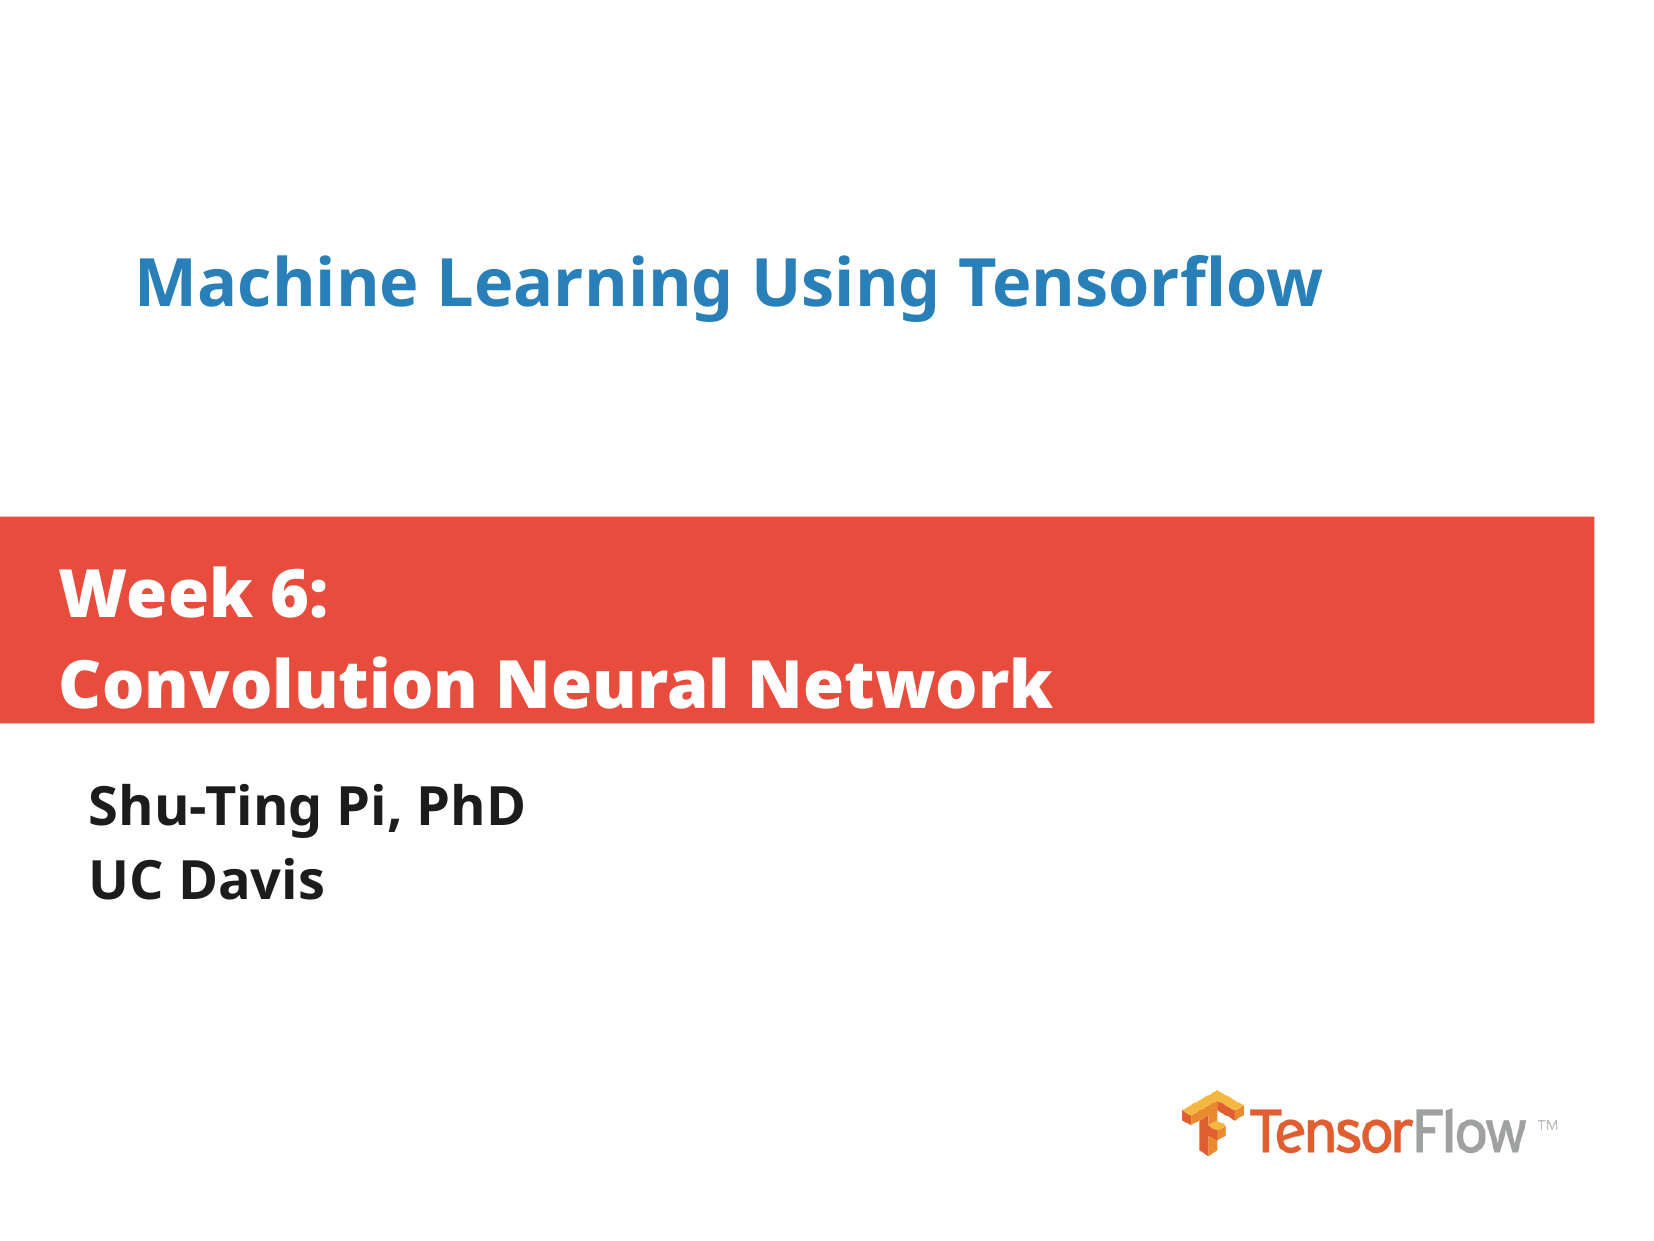

Machine Learning Using Tensorflow
# Week 6: Convolution Neural Network
Shu-Ting Pi, PhD
UC Davis